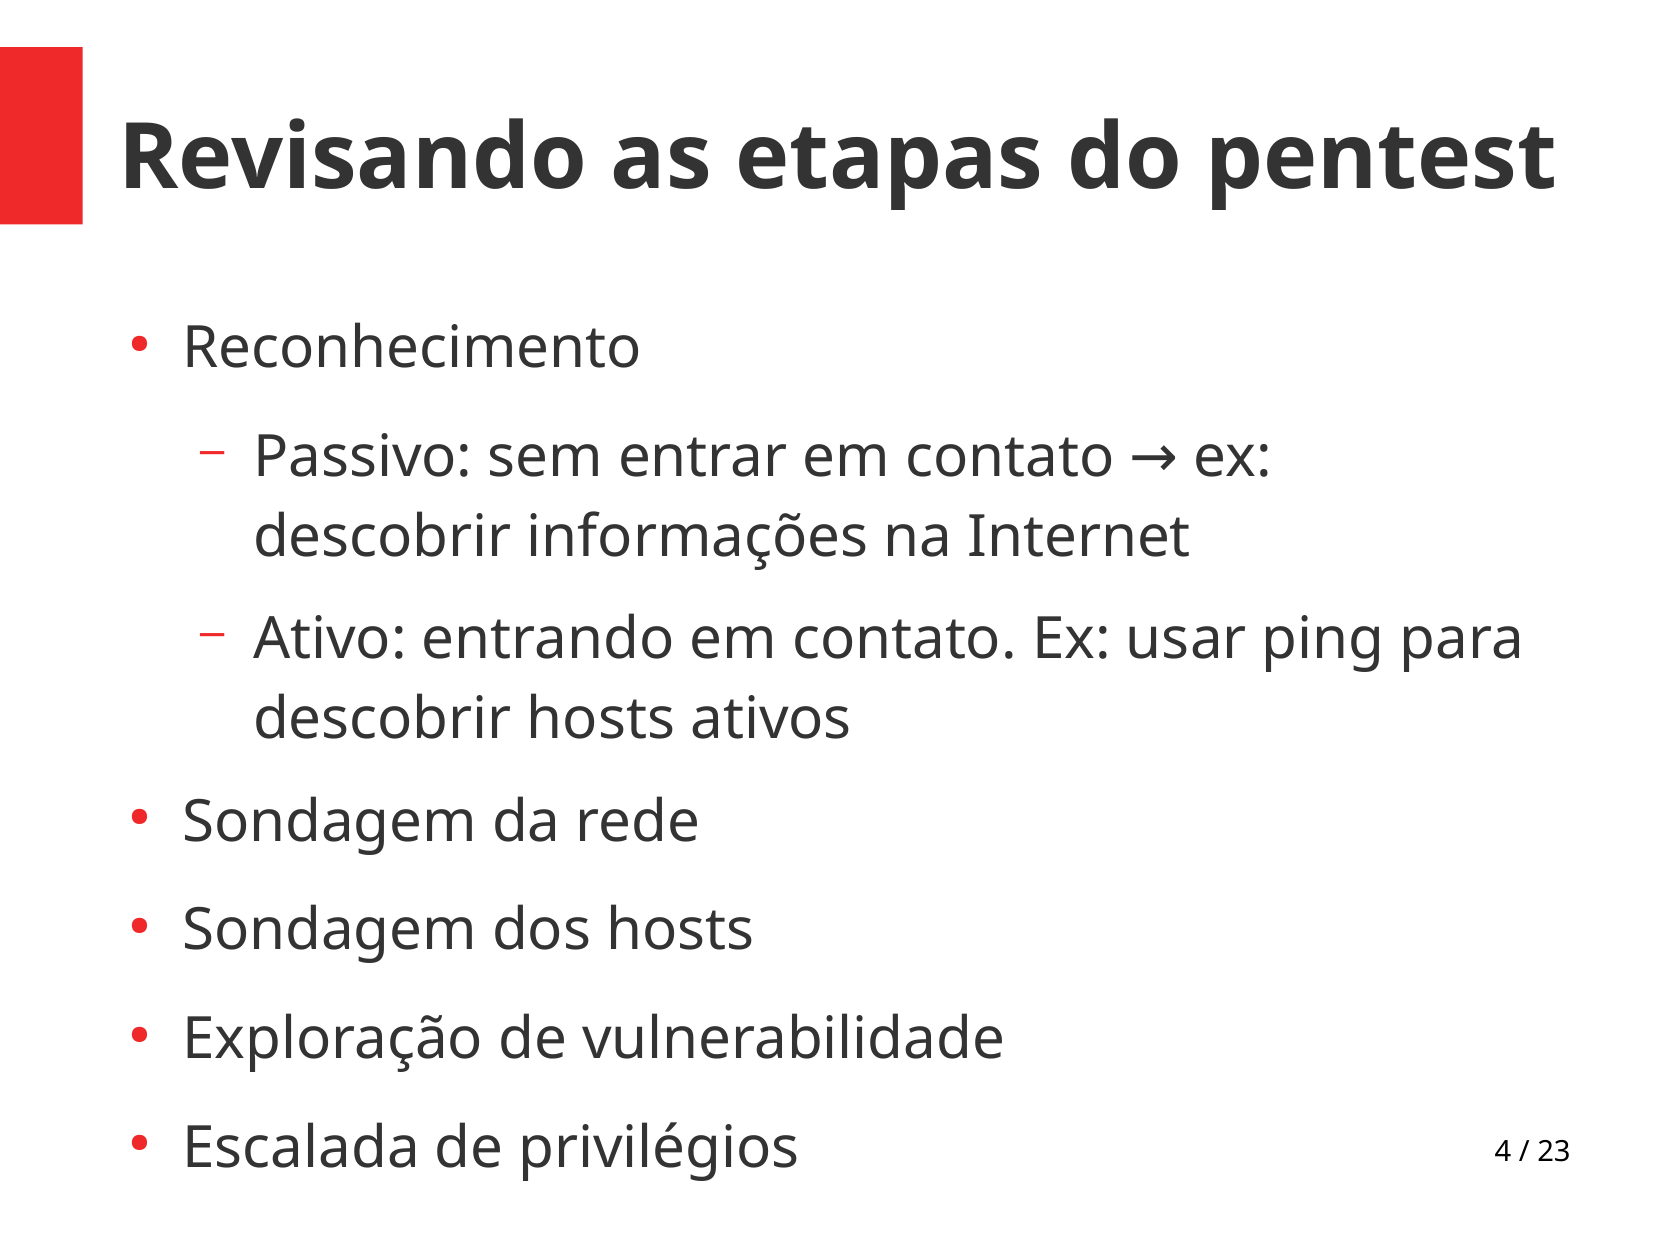

# Revisando as etapas do pentest
Reconhecimento
Passivo: sem entrar em contato → ex: descobrir informações na Internet
Ativo: entrando em contato. Ex: usar ping para descobrir hosts ativos
Sondagem da rede
Sondagem dos hosts
Exploração de vulnerabilidade
Escalada de privilégios
4